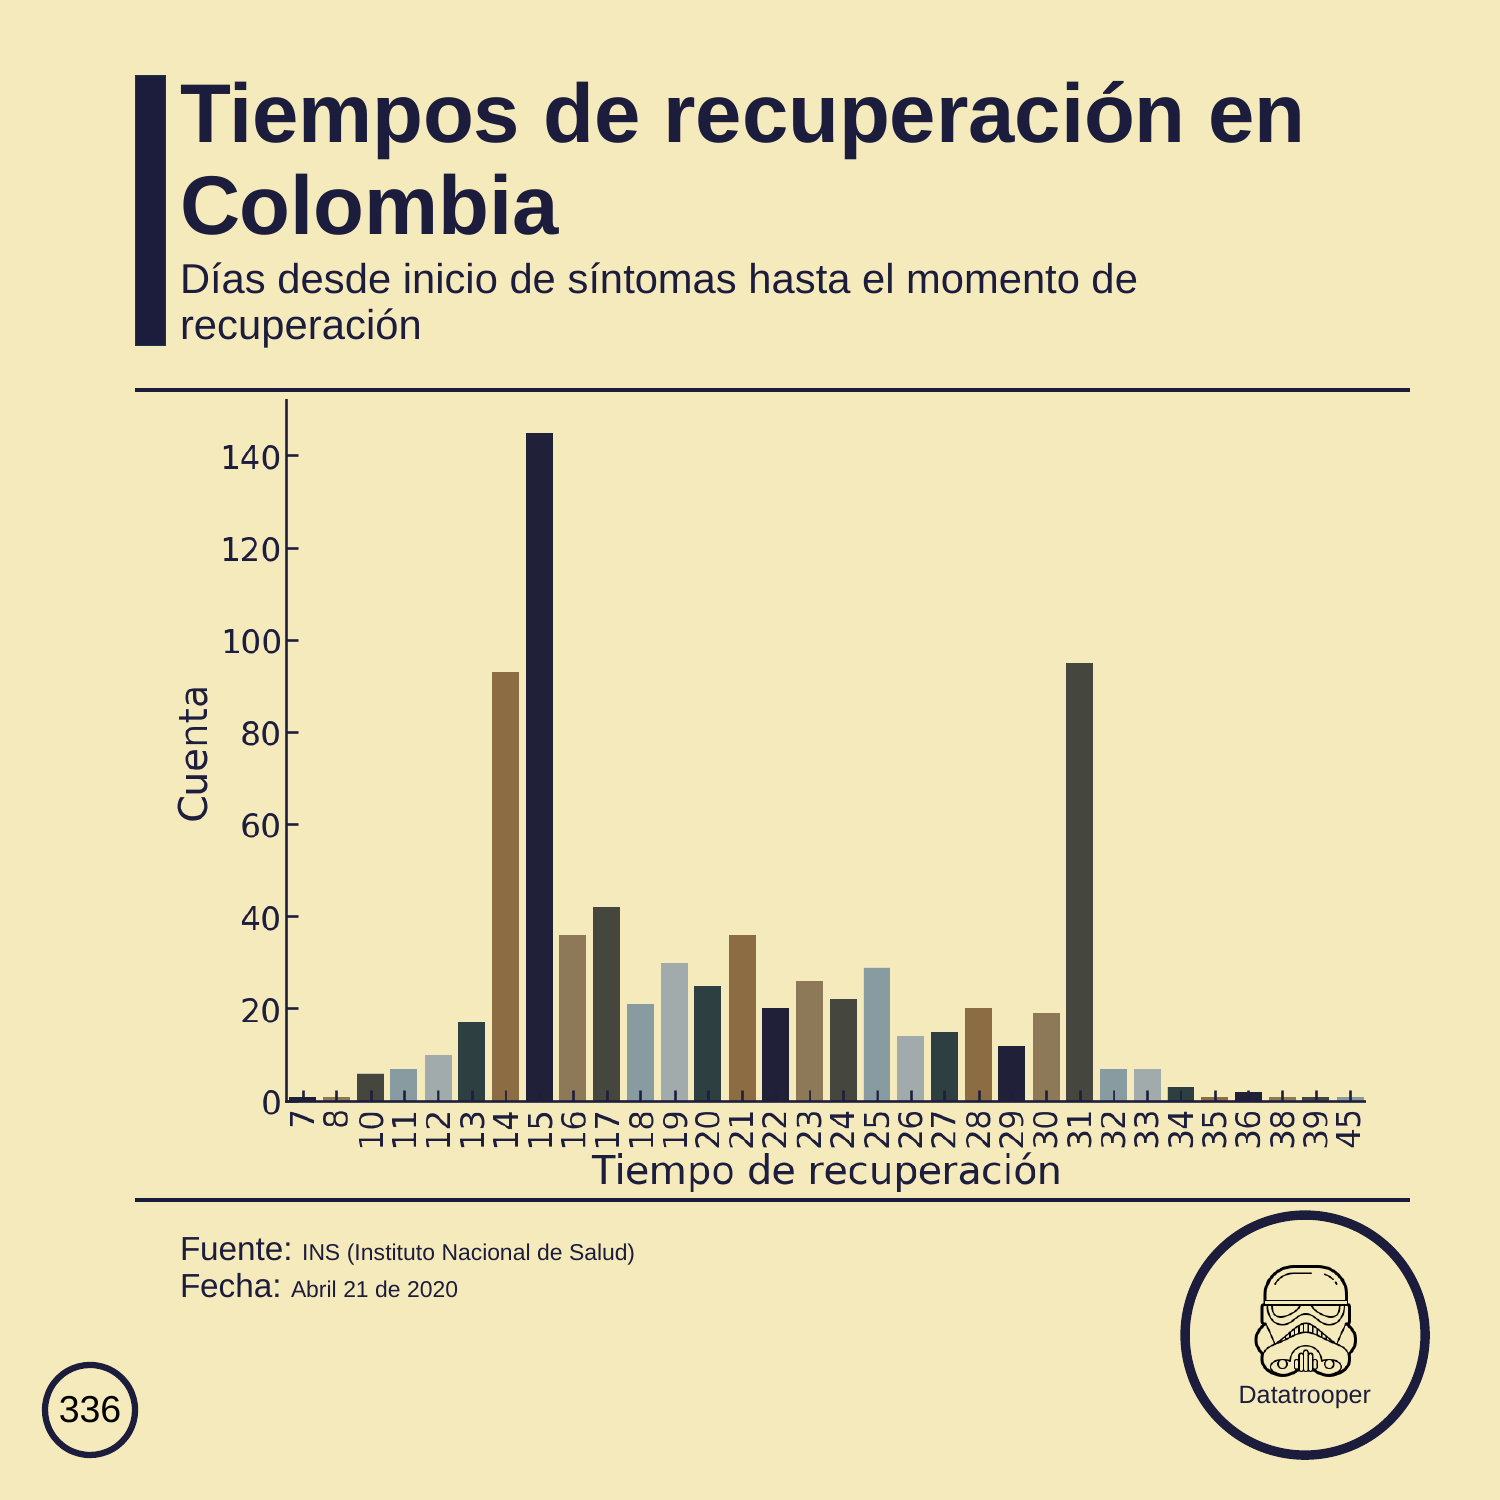

# Tiempos de recuperación en Colombia
Días desde inicio de síntomas hasta el momento de recuperación
Fuente: INS (Instituto Nacional de Salud)
Fecha: Abril 21 de 2020
336
Datatrooper